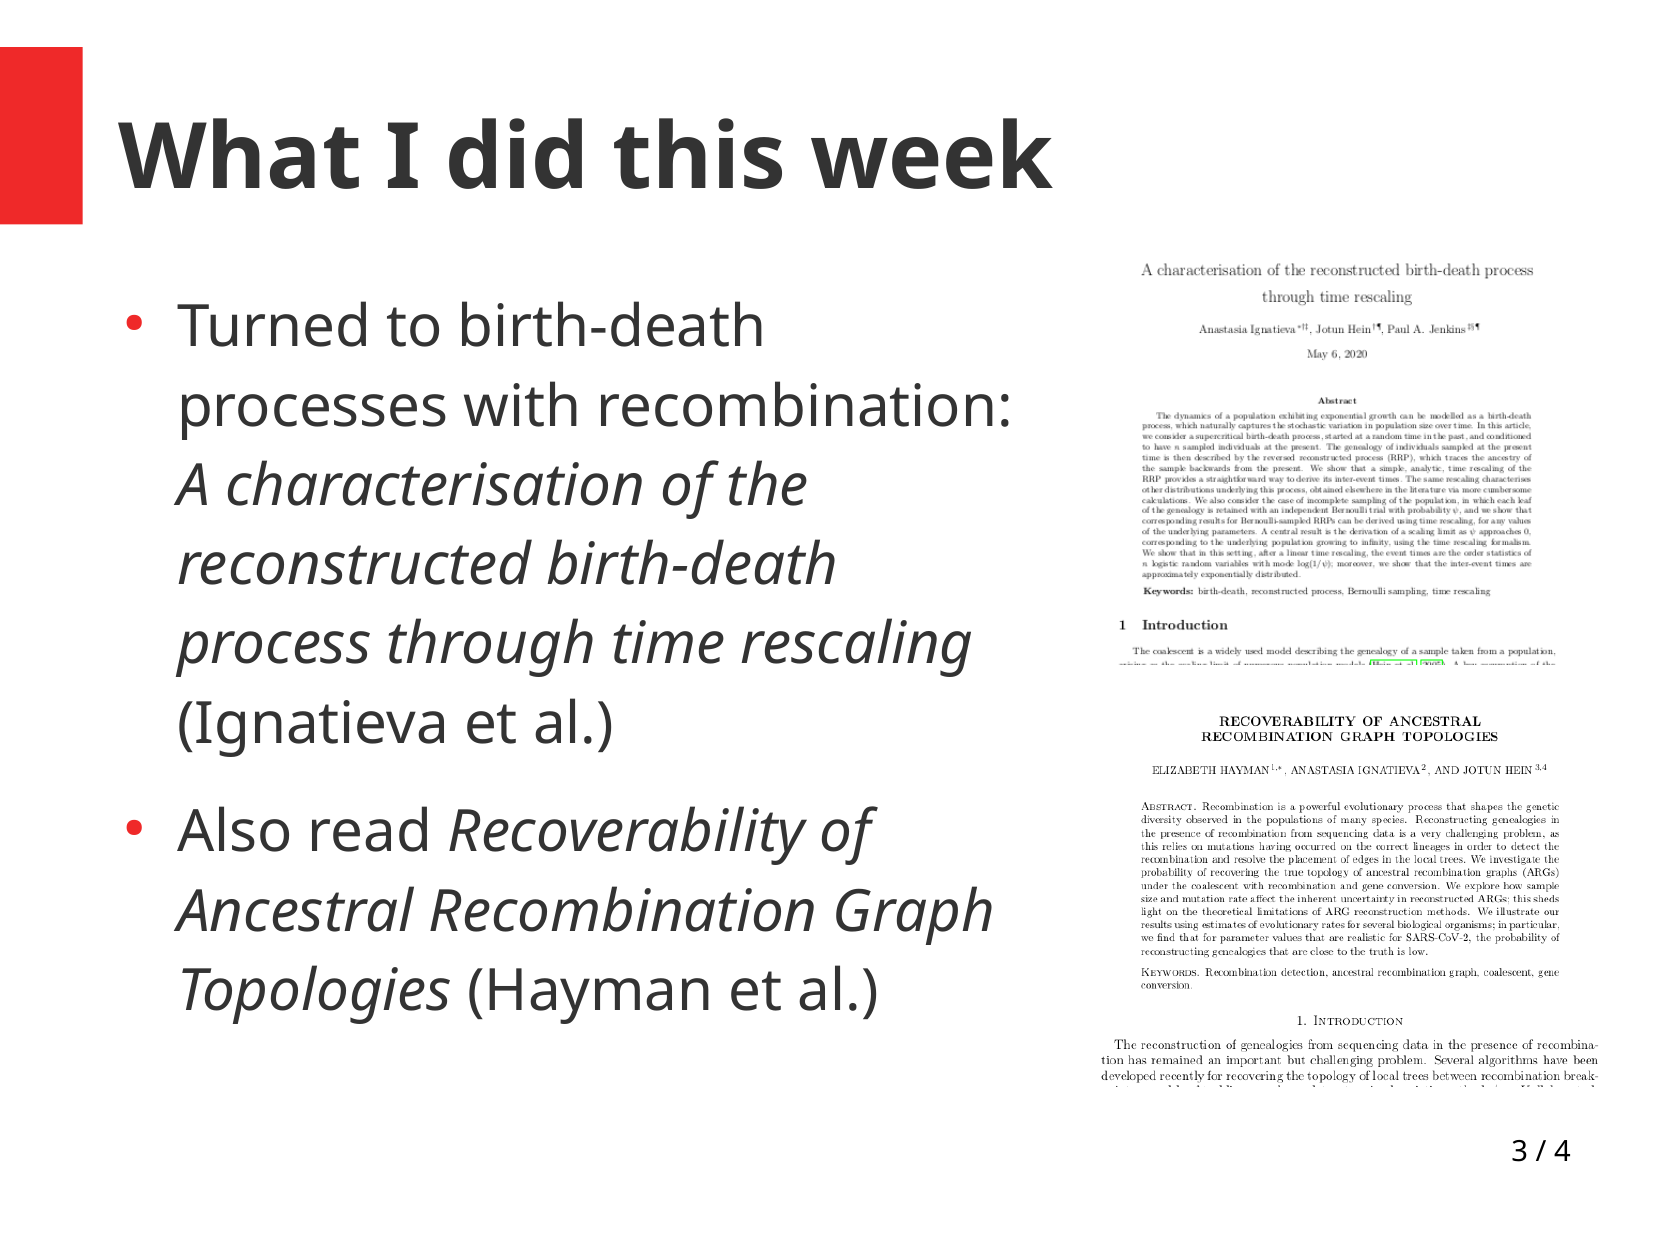

# What I did this week
Turned to birth-death processes with recombination: A characterisation of the reconstructed birth-death process through time rescaling (Ignatieva et al.)
Also read Recoverability of Ancestral Recombination Graph Topologies (Hayman et al.)
3